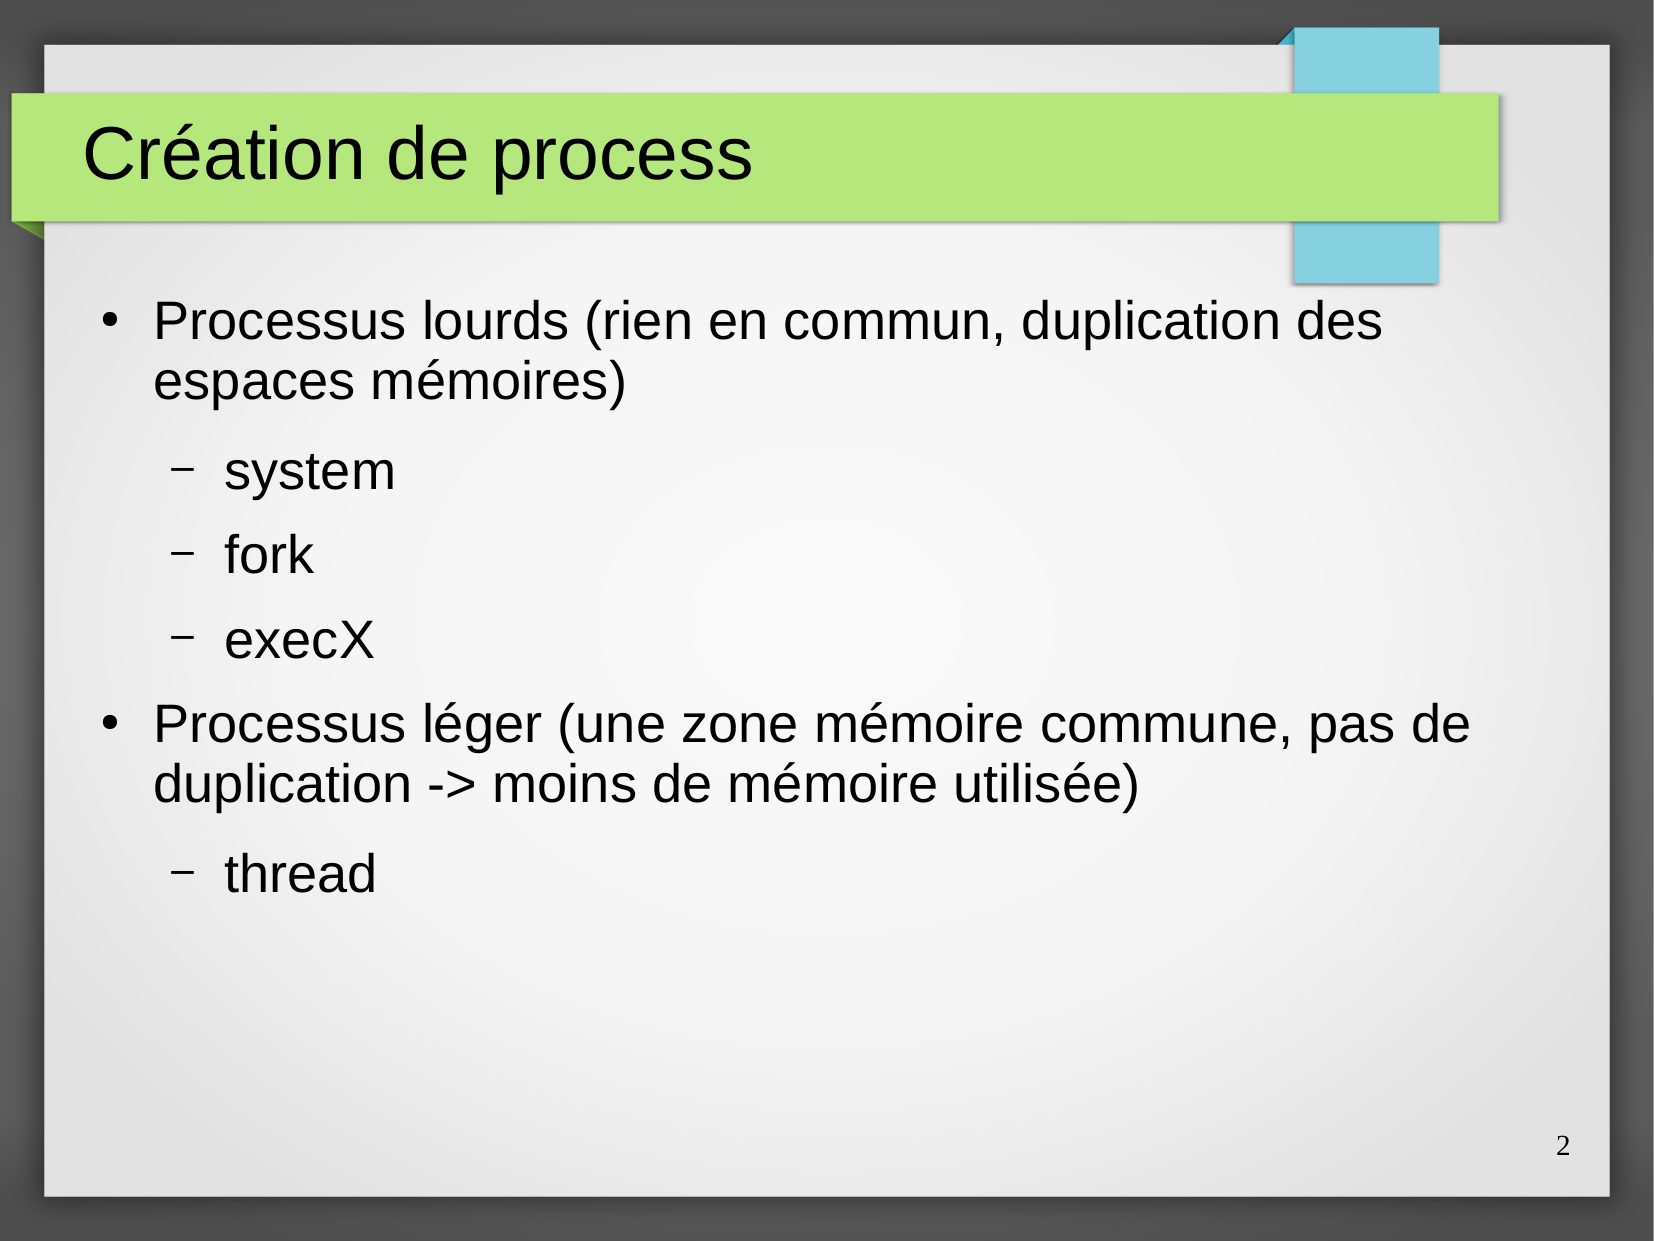

# Création de process
Processus lourds (rien en commun, duplication des espaces mémoires)
system
fork
execX
Processus léger (une zone mémoire commune, pas de duplication -> moins de mémoire utilisée)
thread
2